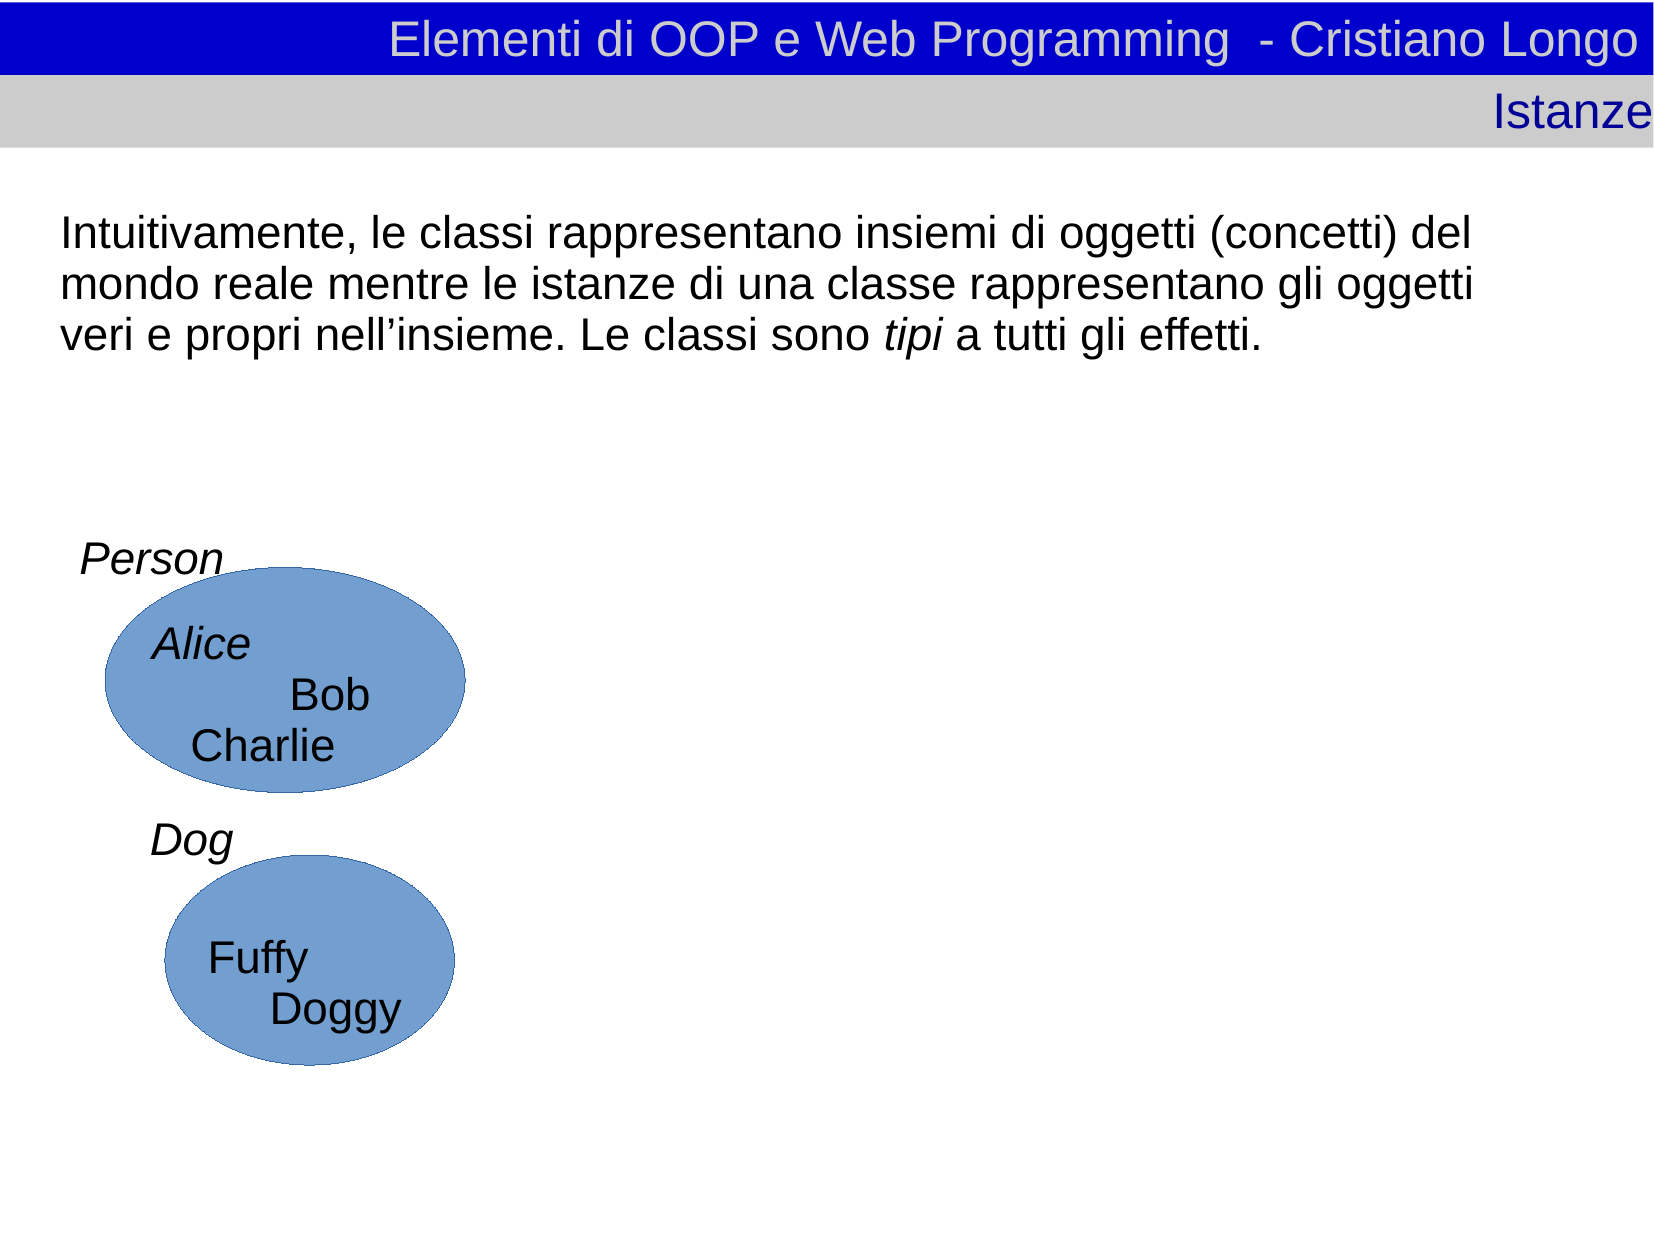

# Elementi di OOP e Web Programming - Cristiano Longo
Istanze
Intuitivamente, le classi rappresentano insiemi di oggetti (concetti) del mondo reale mentre le istanze di una classe rappresentano gli oggetti veri e propri nell’insieme. Le classi sono tipi a tutti gli effetti.
Person
 Alice
		Bob
 Charlie
Dog
 Fuffy
	Doggy